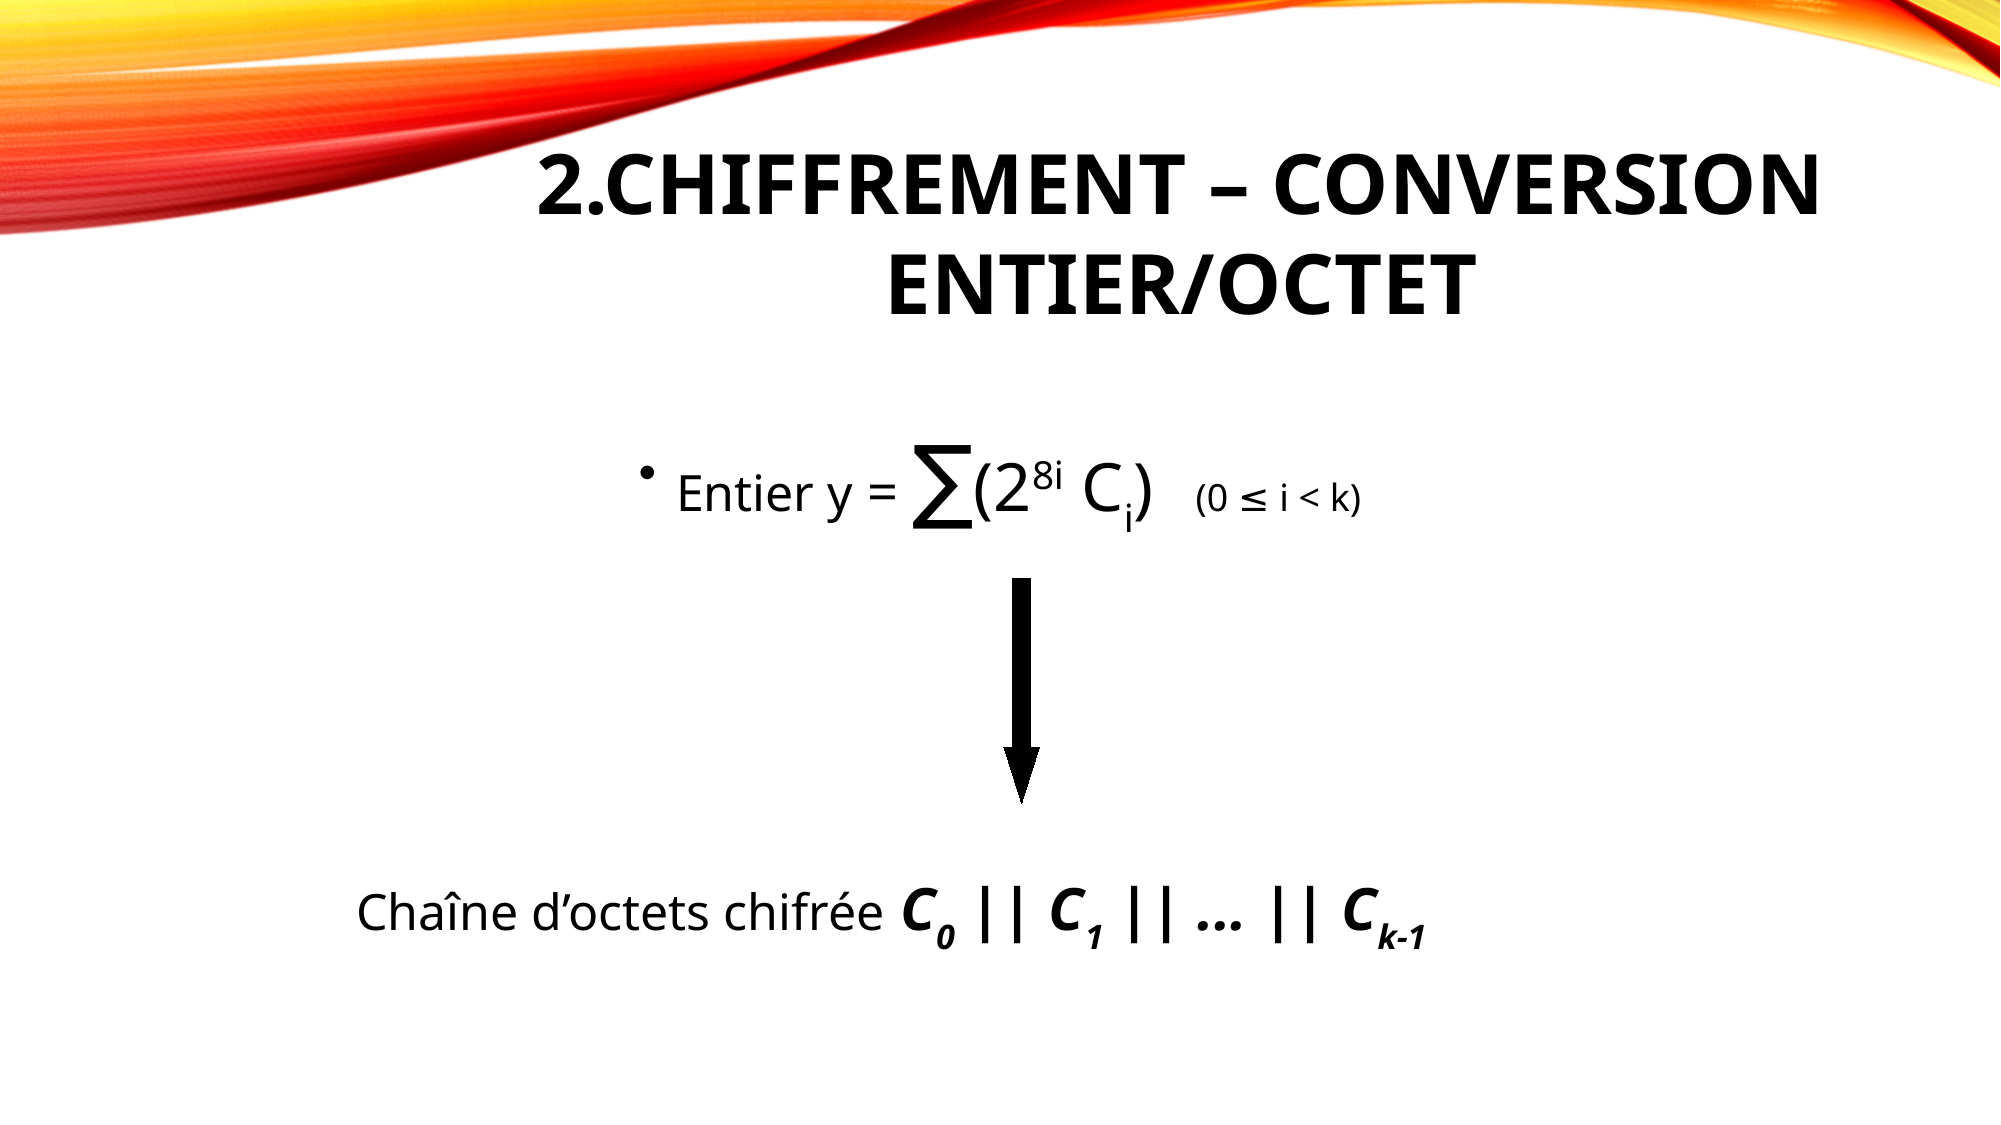

2.Chiffrement – conversion Entier/Octet
Entier y = ∑(28i Ci) (0 ≤ i < k)
 Chaîne d’octets chifrée C0 || C1 || ... || Ck-1